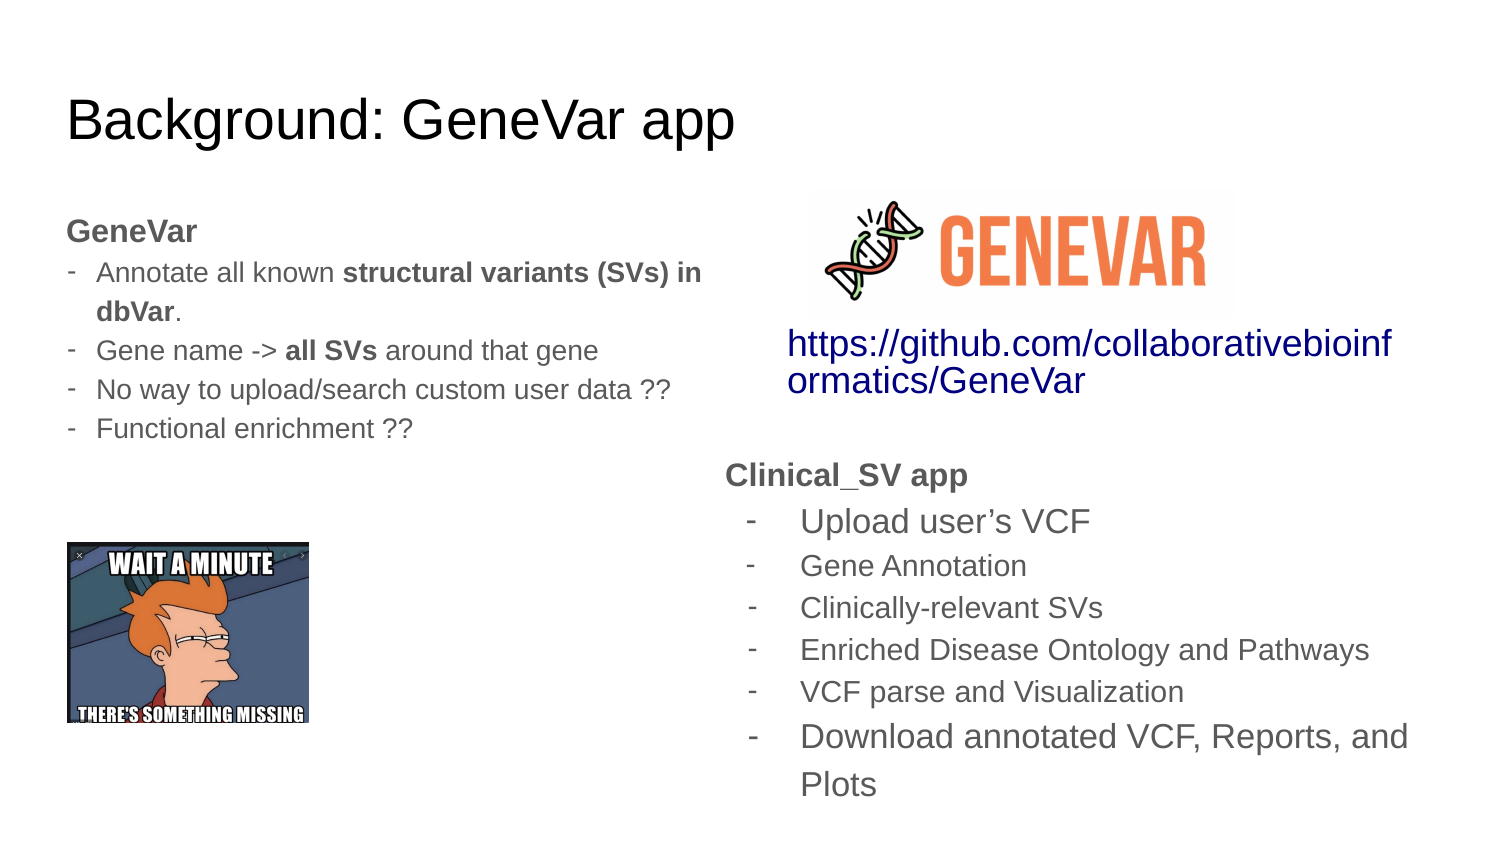

# Background: GeneVar app
GeneVar
Annotate all known structural variants (SVs) in dbVar.
Gene name -> all SVs around that gene
No way to upload/search custom user data ??
Functional enrichment ??
https://github.com/collaborativebioinformatics/GeneVar
Clinical_SV app
Upload user’s VCF
Gene Annotation
Clinically-relevant SVs
Enriched Disease Ontology and Pathways
VCF parse and Visualization
Download annotated VCF, Reports, and Plots